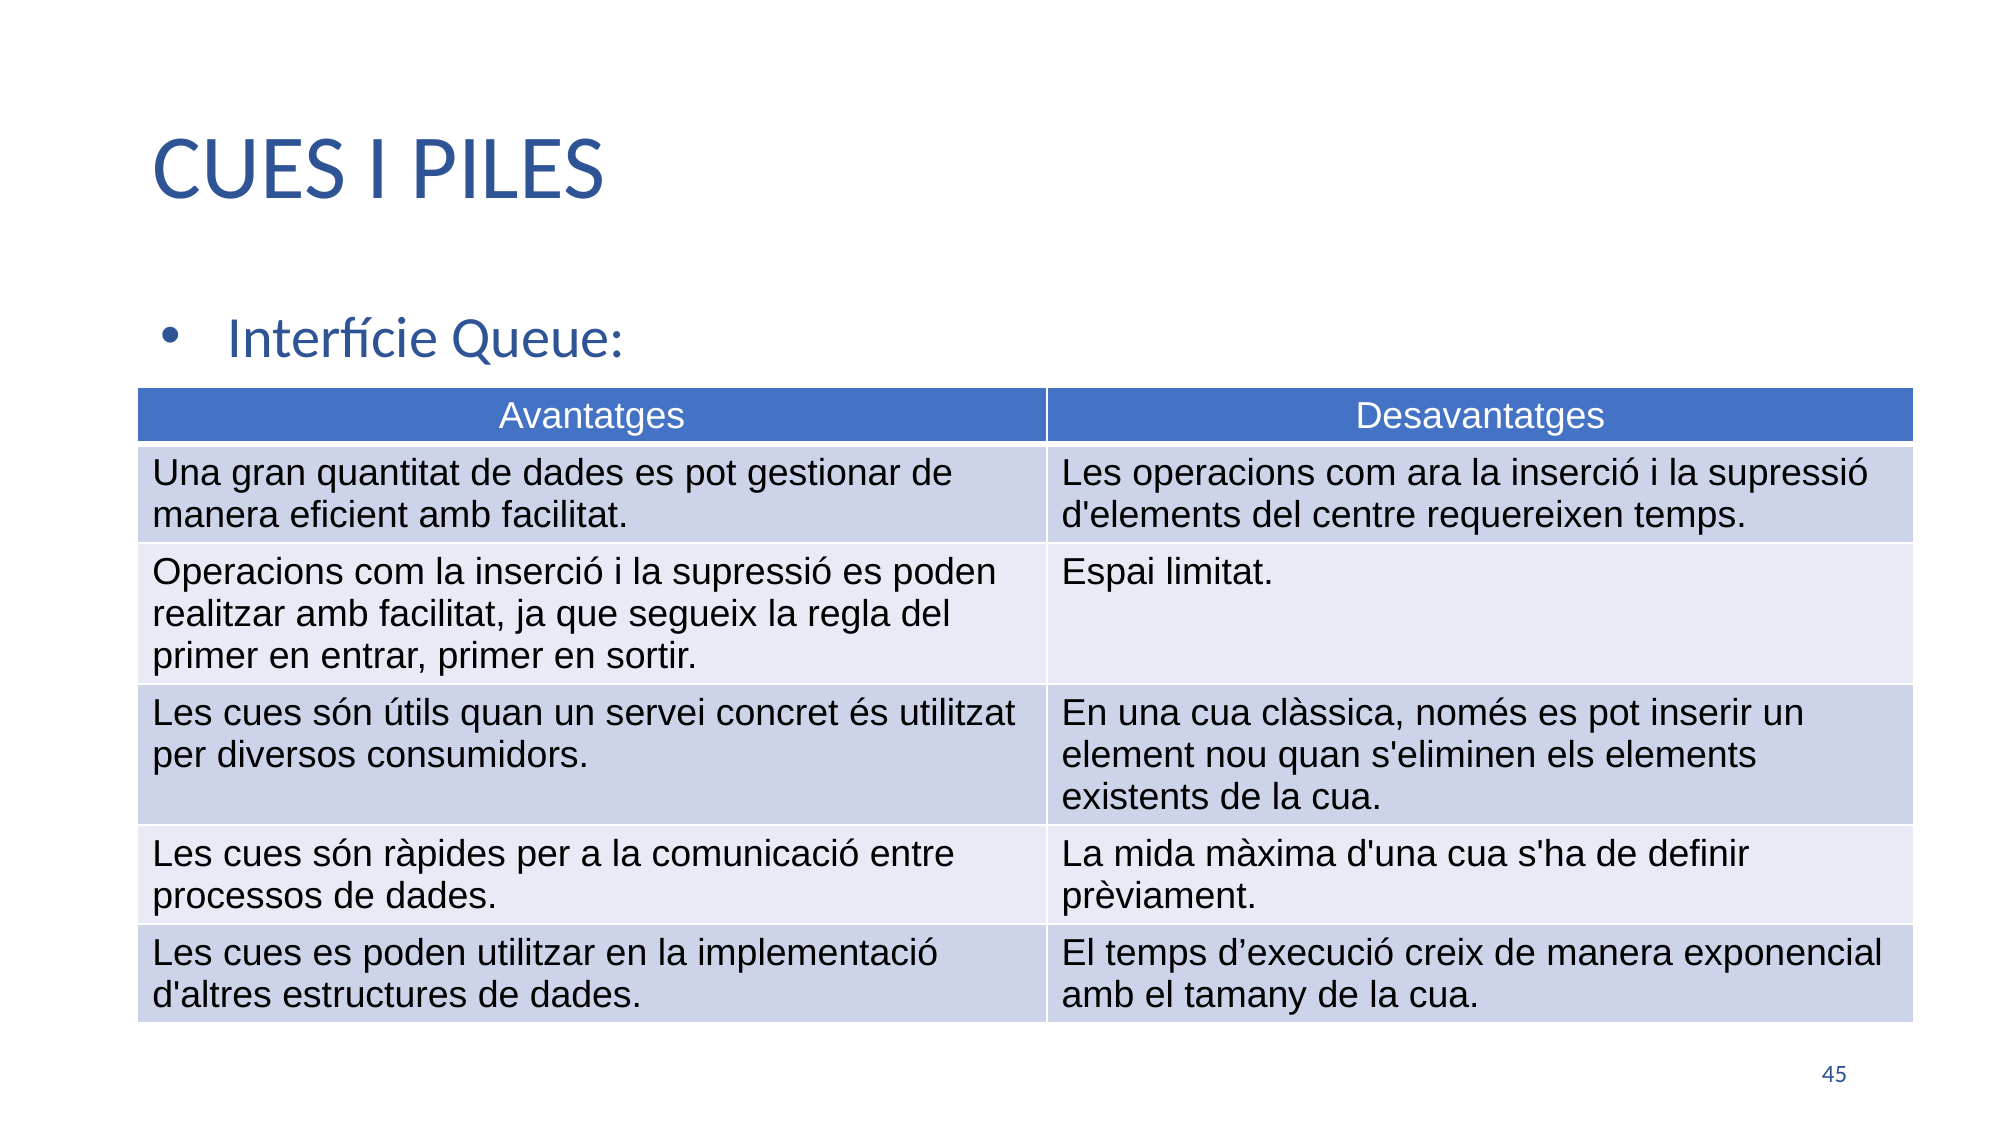

# CUES I PILES
Interfície Queue:
| Avantatges | Desavantatges |
| --- | --- |
| Una gran quantitat de dades es pot gestionar de manera eficient amb facilitat. | Les operacions com ara la inserció i la supressió d'elements del centre requereixen temps. |
| Operacions com la inserció i la supressió es poden realitzar amb facilitat, ja que segueix la regla del primer en entrar, primer en sortir. | Espai limitat. |
| Les cues són útils quan un servei concret és utilitzat per diversos consumidors. | En una cua clàssica, només es pot inserir un element nou quan s'eliminen els elements existents de la cua. |
| Les cues són ràpides per a la comunicació entre processos de dades. | La mida màxima d'una cua s'ha de definir prèviament. |
| Les cues es poden utilitzar en la implementació d'altres estructures de dades. | El temps d’execució creix de manera exponencial amb el tamany de la cua. |